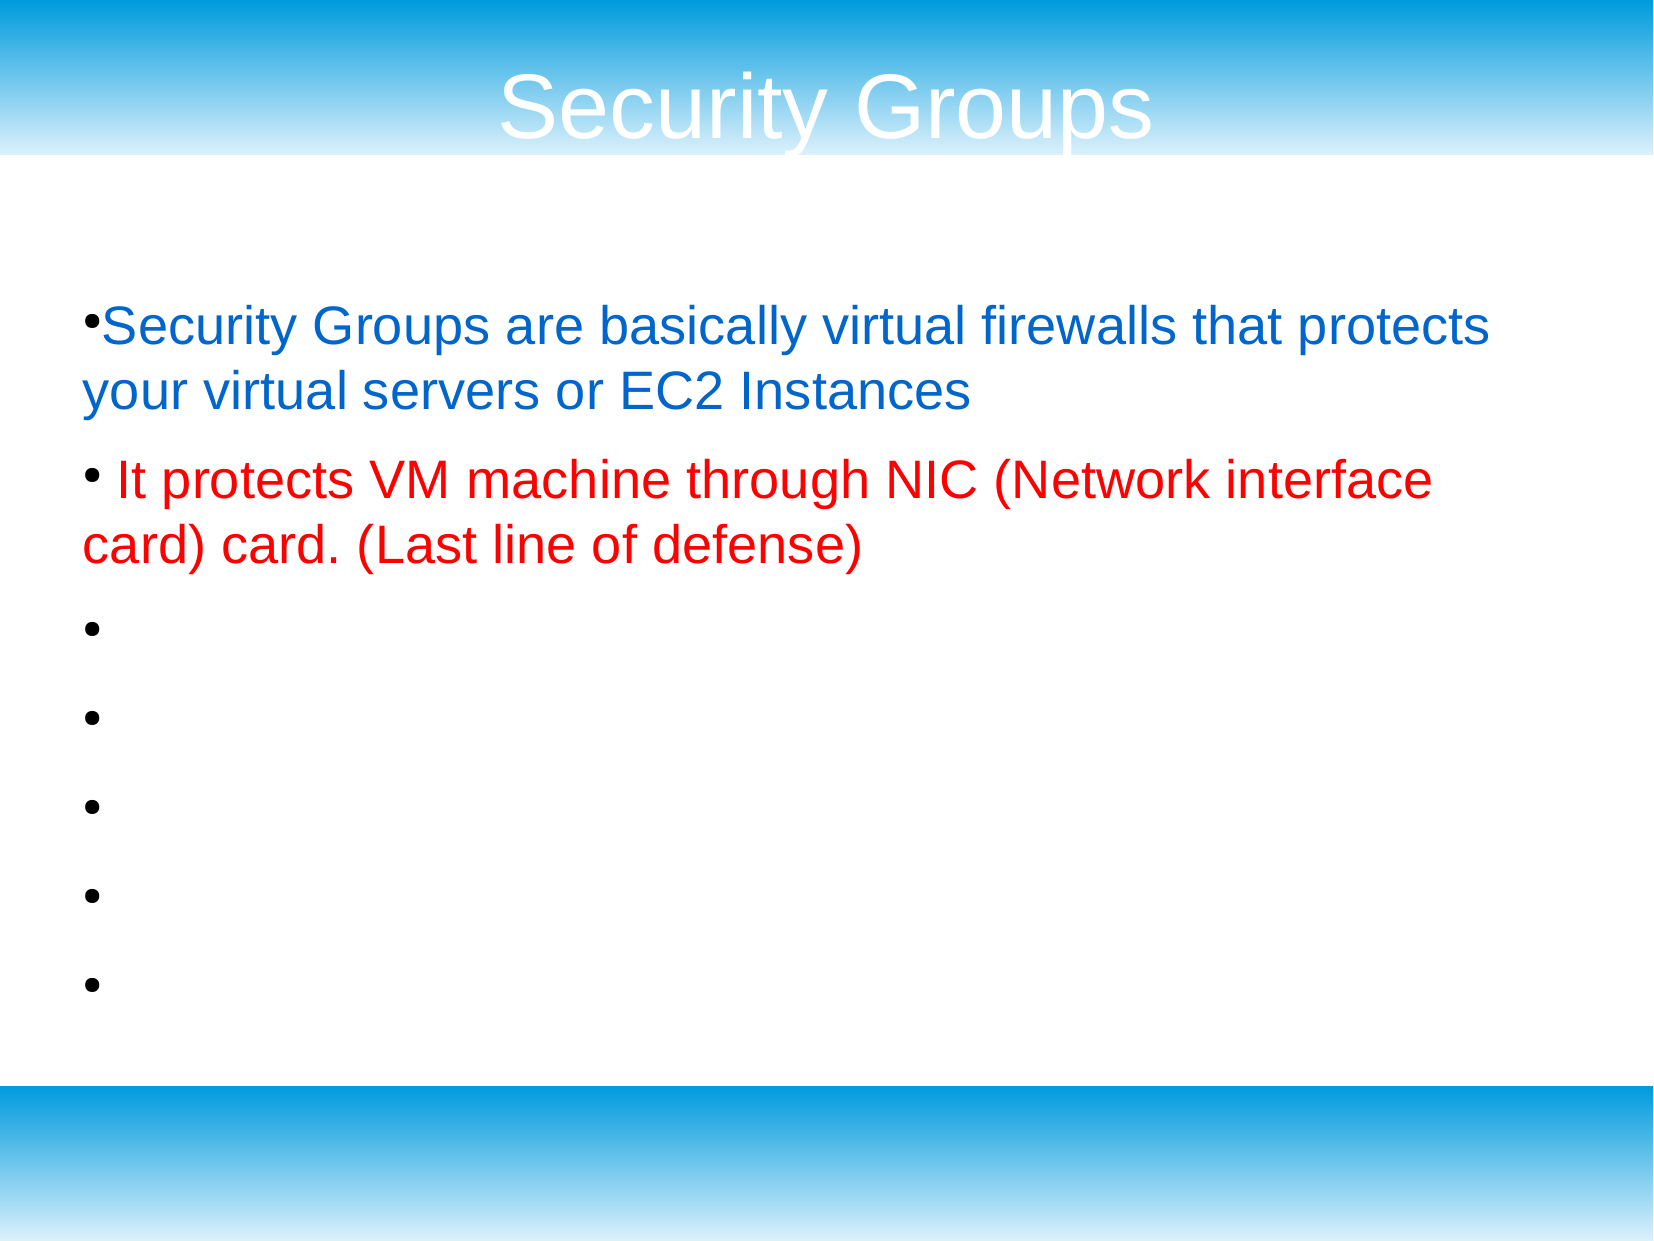

# Security Groups
Security Groups are basically virtual firewalls that protects your virtual servers or EC2 Instances
 It protects VM machine through NIC (Network interface card) card. (Last line of defense)